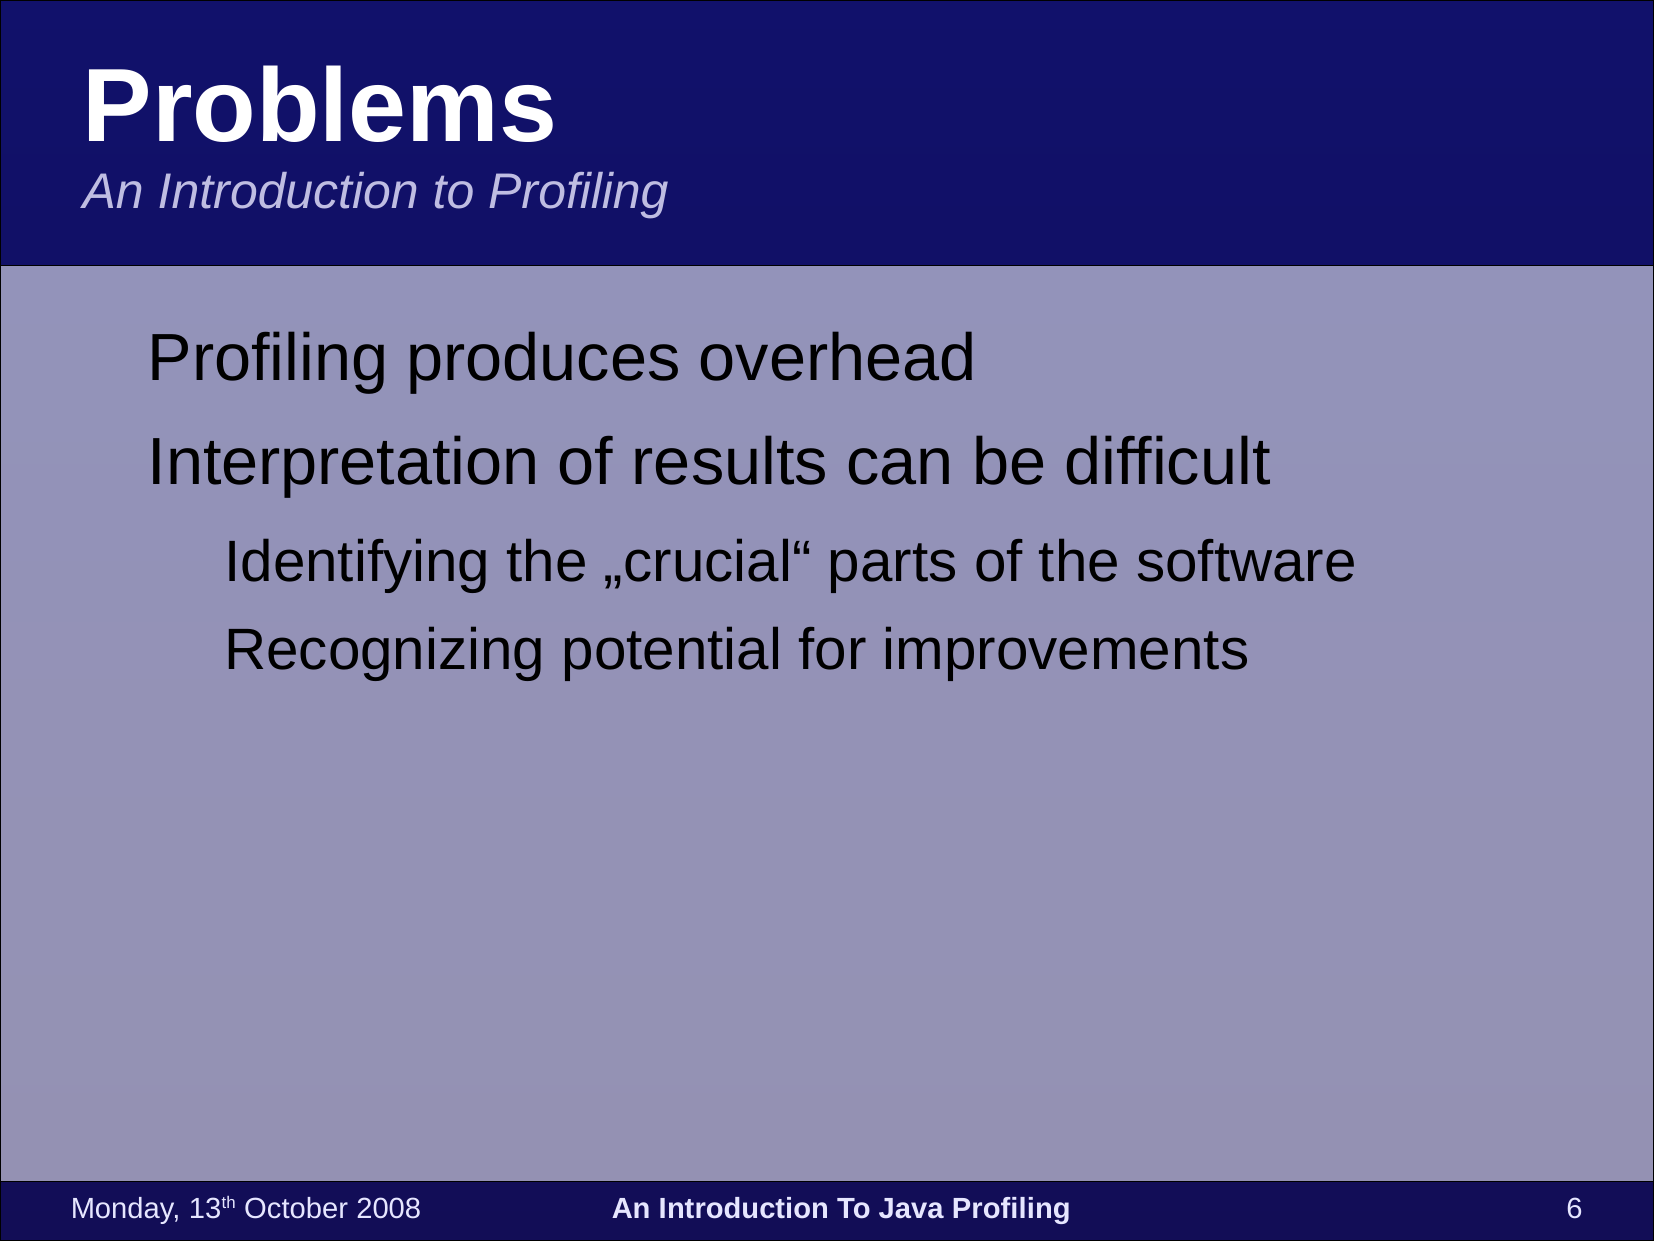

# Problems An Introduction to Profiling
Profiling produces overhead
Interpretation of results can be difficult
Identifying the „crucial“ parts of the software
Recognizing potential for improvements
6